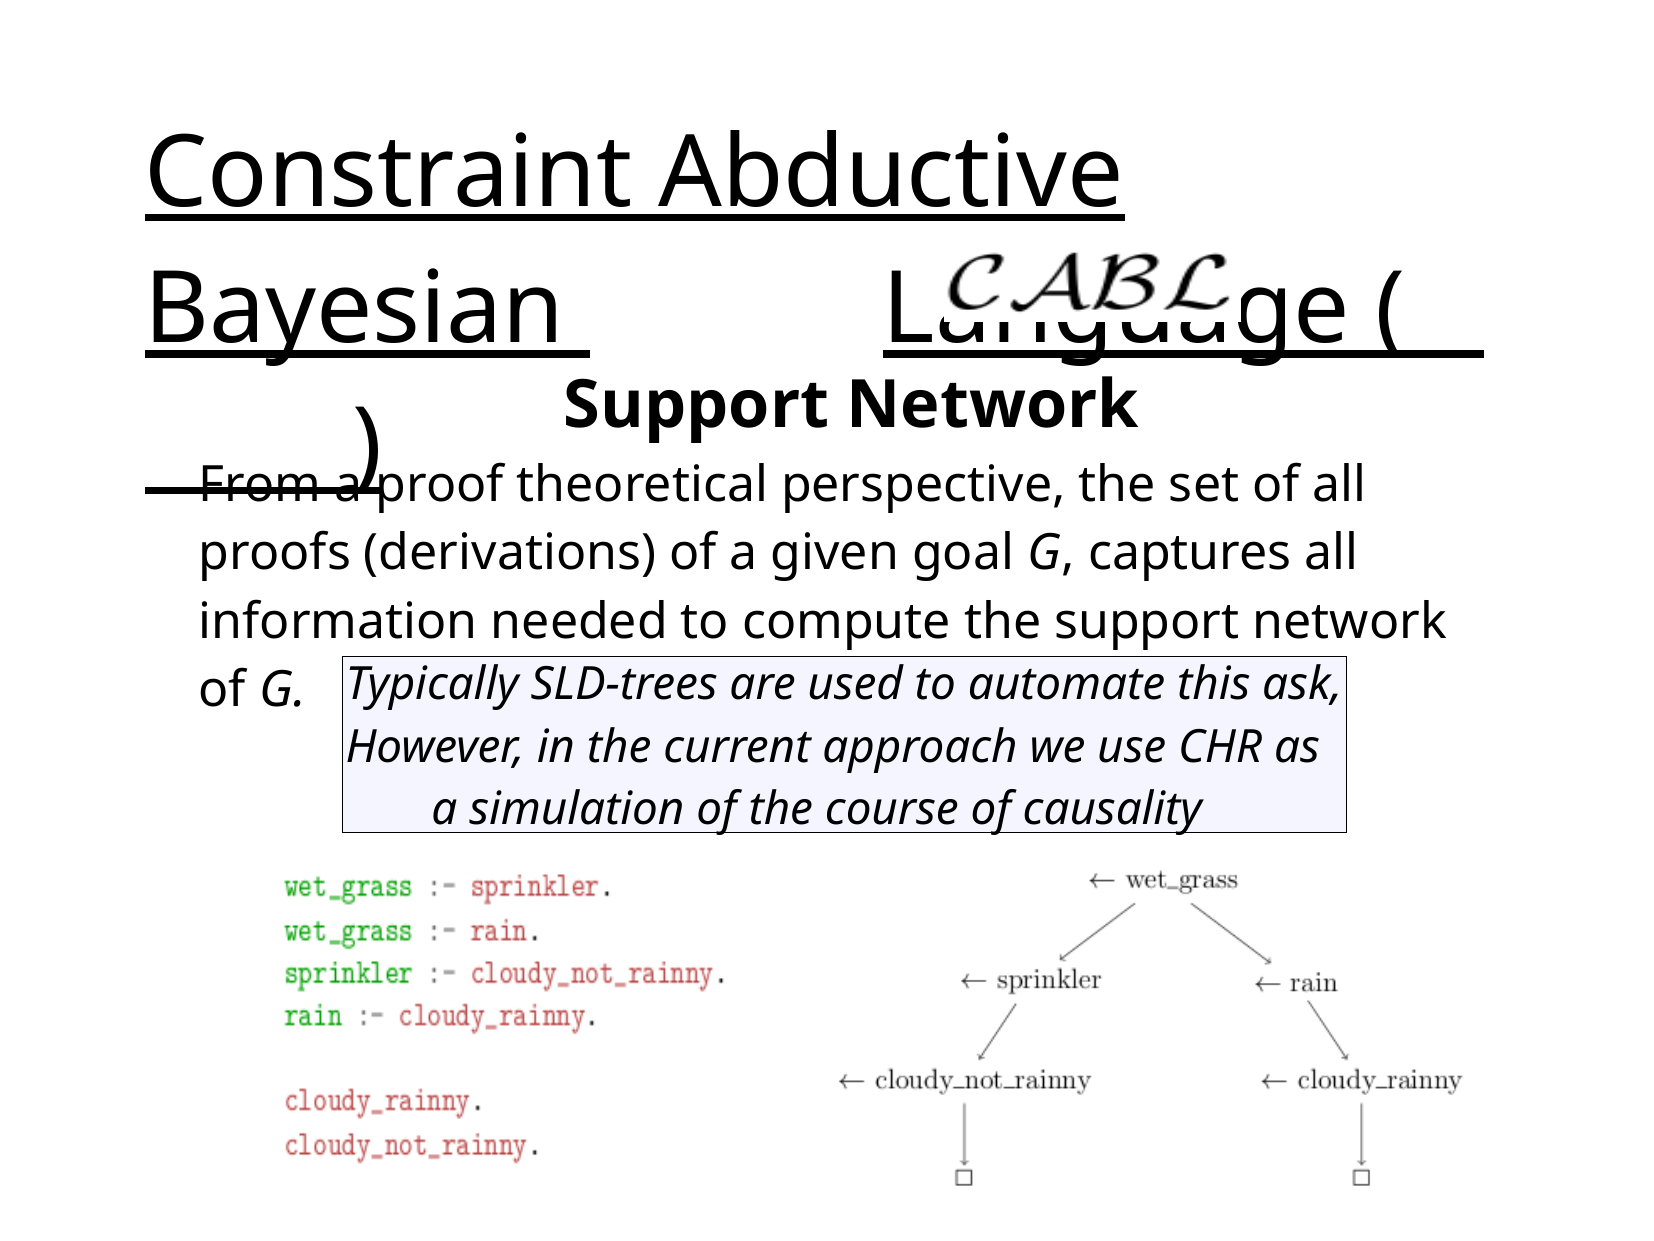

Constraint Abductive Bayesian 				Language ( )
Support Network
From a proof theoretical perspective, the set of all proofs (derivations) of a given goal G, captures all information needed to compute the support network of G.
Typically SLD-trees are used to automate this ask,
However, in the current approach we use CHR as
	 a simulation of the course of causality